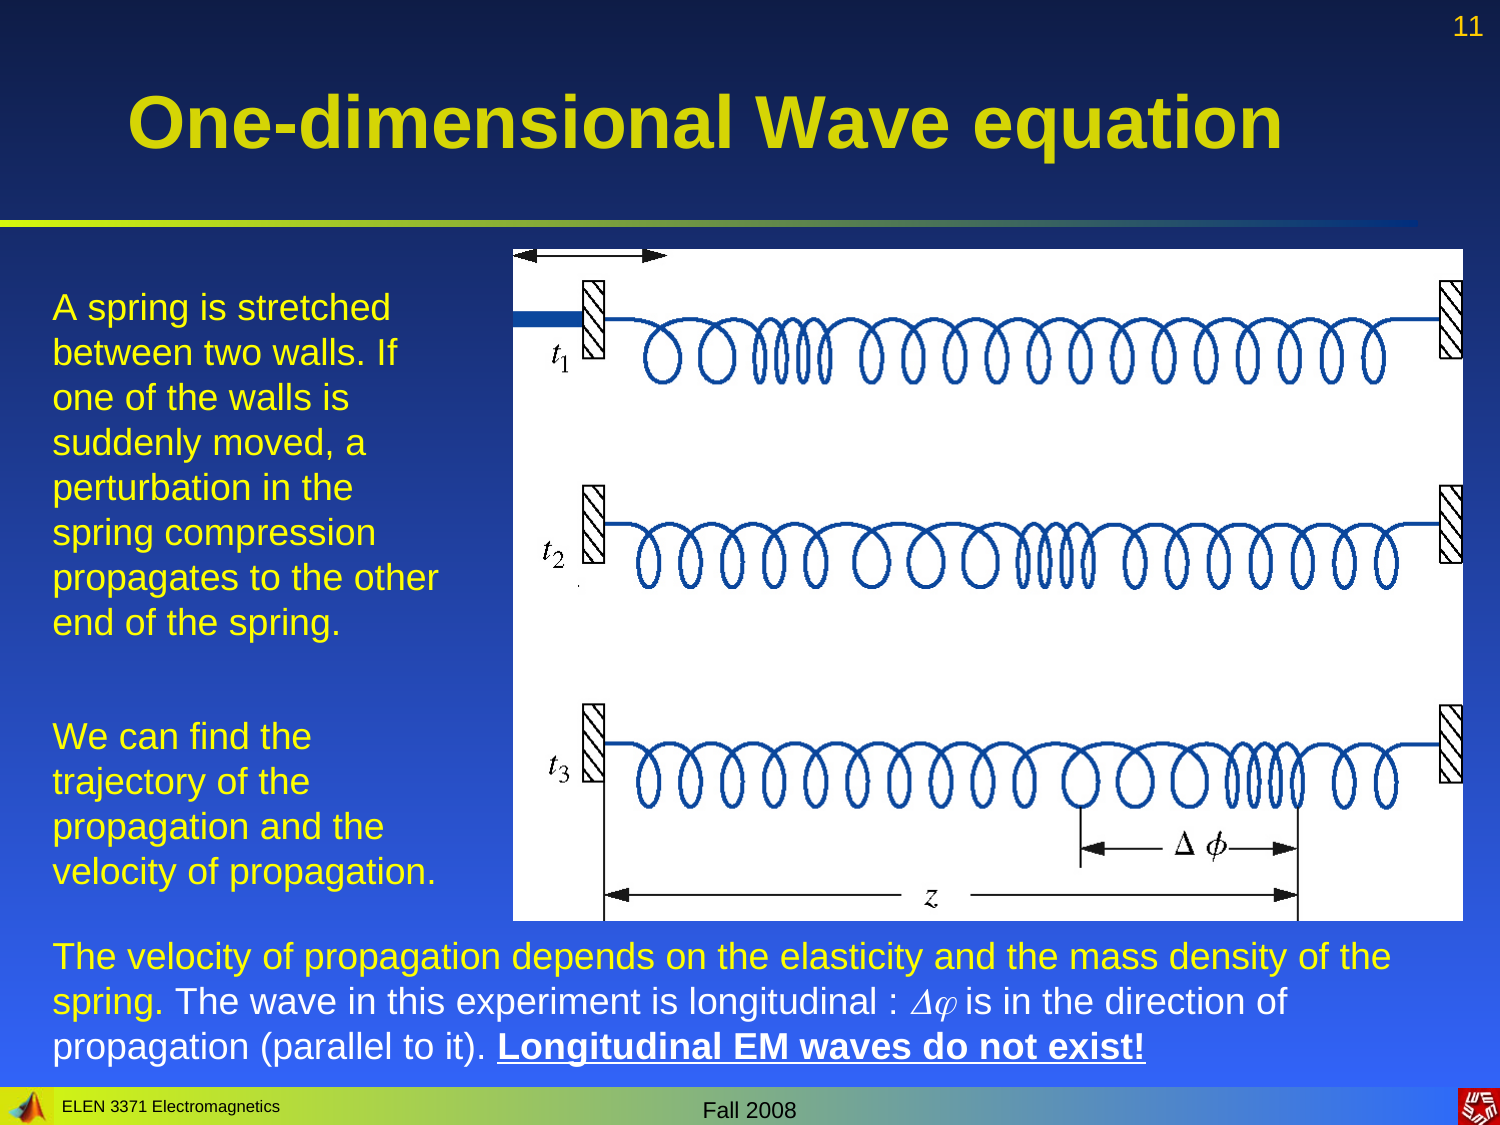

# One-dimensional Wave equation
A spring is stretched between two walls. If one of the walls is suddenly moved, a perturbation in the spring compression propagates to the other end of the spring.
We can find the trajectory of the propagation and the velocity of propagation.
The velocity of propagation depends on the elasticity and the mass density of the spring. The wave in this experiment is longitudinal :  is in the direction of propagation (parallel to it). Longitudinal EM waves do not exist!